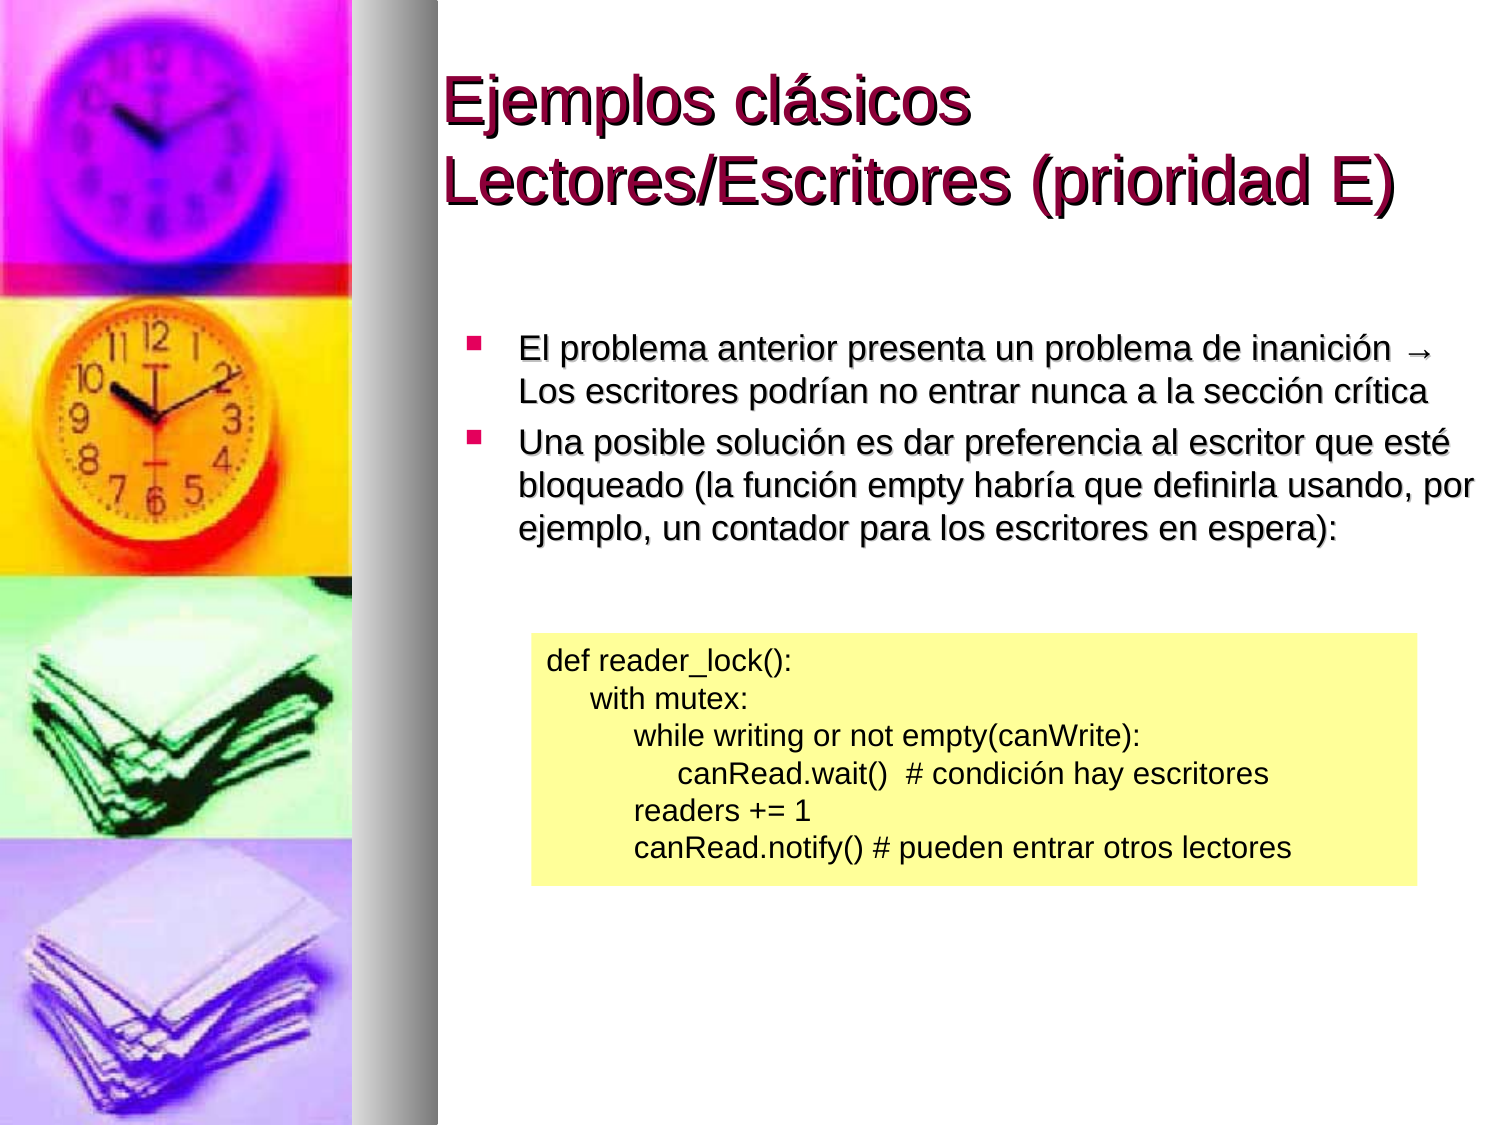

# Ejemplos clásicos Lectores/Escritores (prioridad E)
El problema anterior presenta un problema de inanición → Los escritores podrían no entrar nunca a la sección crítica
Una posible solución es dar preferencia al escritor que esté bloqueado (la función empty habría que definirla usando, por ejemplo, un contador para los escritores en espera):
def reader_lock():
 with mutex:
 while writing or not empty(canWrite):
 canRead.wait() # condición hay escritores
 readers += 1
 canRead.notify() # pueden entrar otros lectores